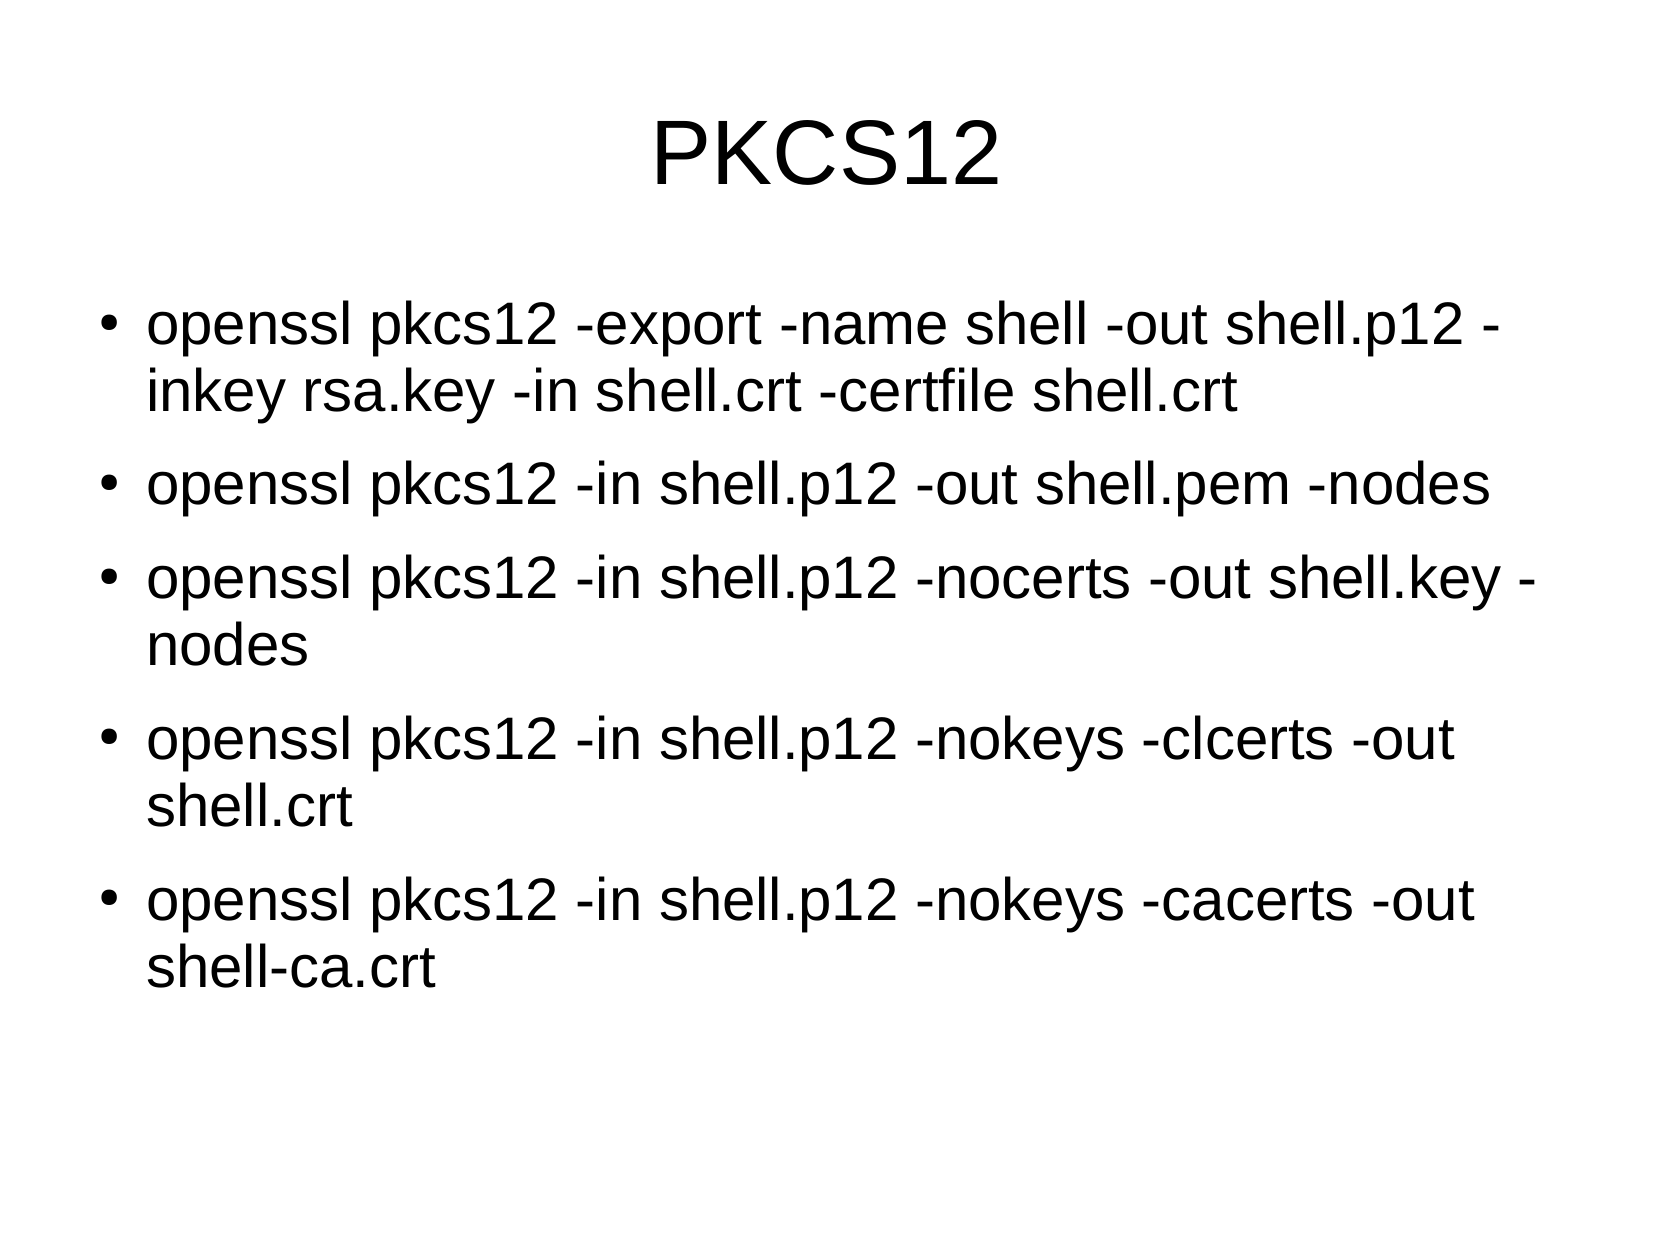

# PKCS12
openssl pkcs12 -export -name shell -out shell.p12 -inkey rsa.key -in shell.crt -certfile shell.crt
openssl pkcs12 -in shell.p12 -out shell.pem -nodes
openssl pkcs12 -in shell.p12 -nocerts -out shell.key -nodes
openssl pkcs12 -in shell.p12 -nokeys -clcerts -out shell.crt
openssl pkcs12 -in shell.p12 -nokeys -cacerts -out shell-ca.crt